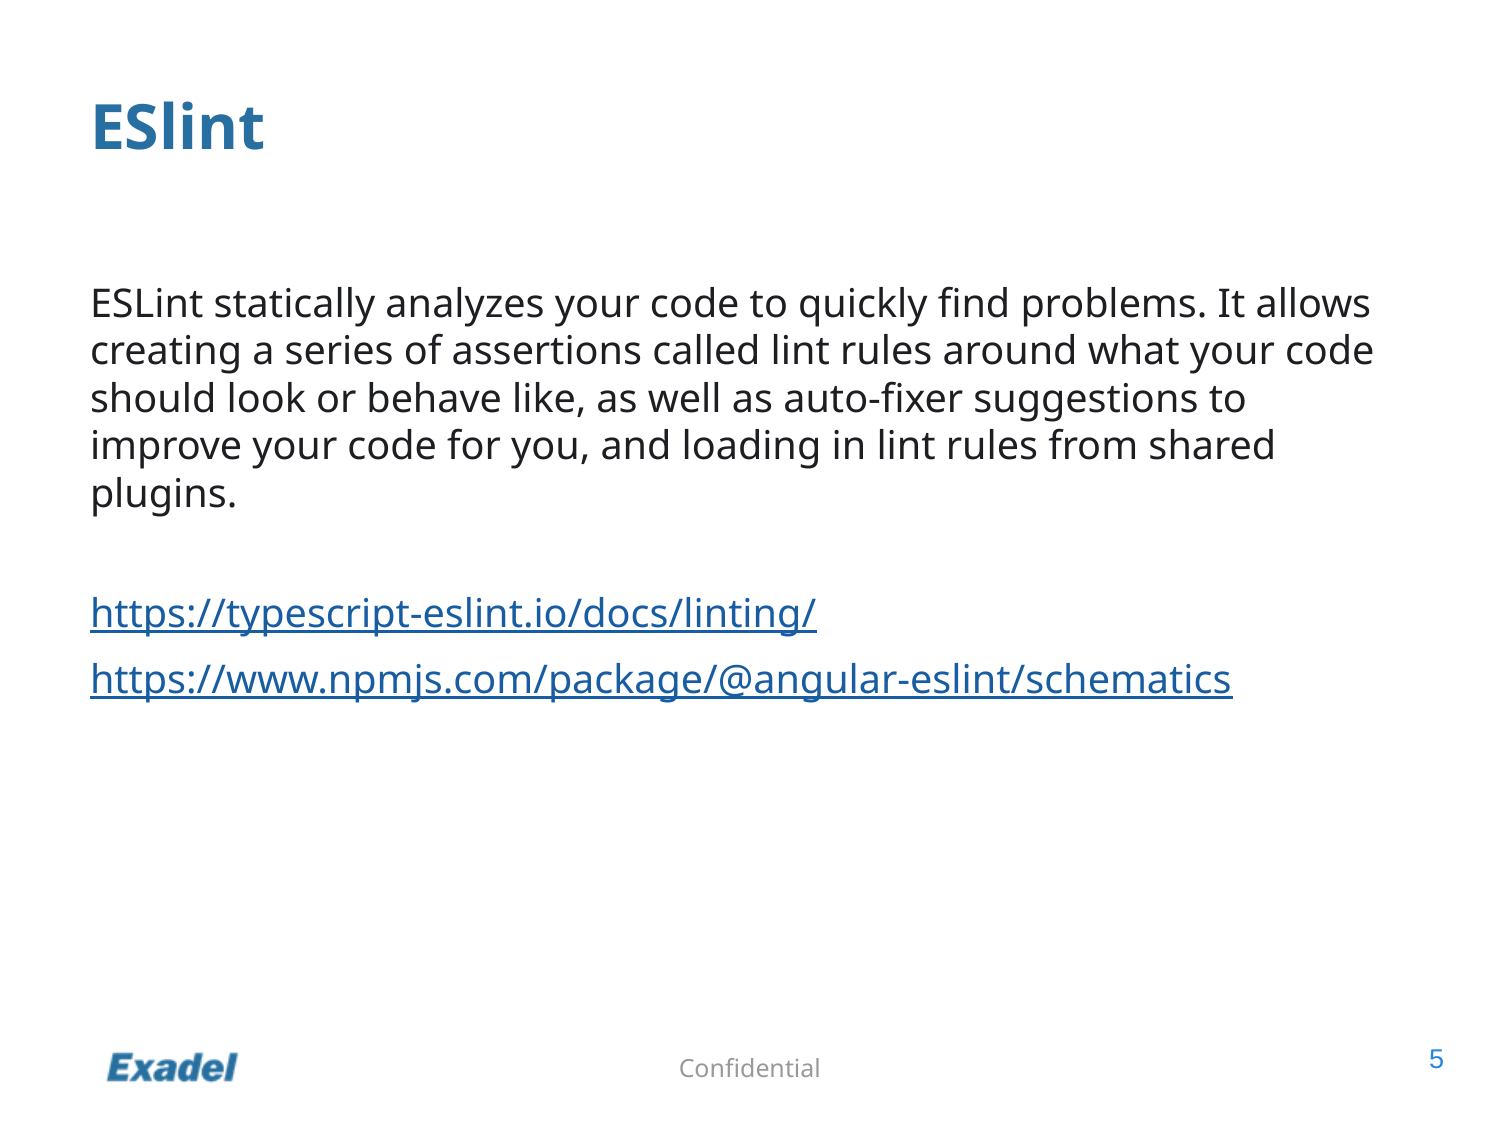

# ESlint
ESLint statically analyzes your code to quickly find problems. It allows creating a series of assertions called lint rules around what your code should look or behave like, as well as auto-fixer suggestions to improve your code for you, and loading in lint rules from shared plugins.
https://typescript-eslint.io/docs/linting/
https://www.npmjs.com/package/@angular-eslint/schematics